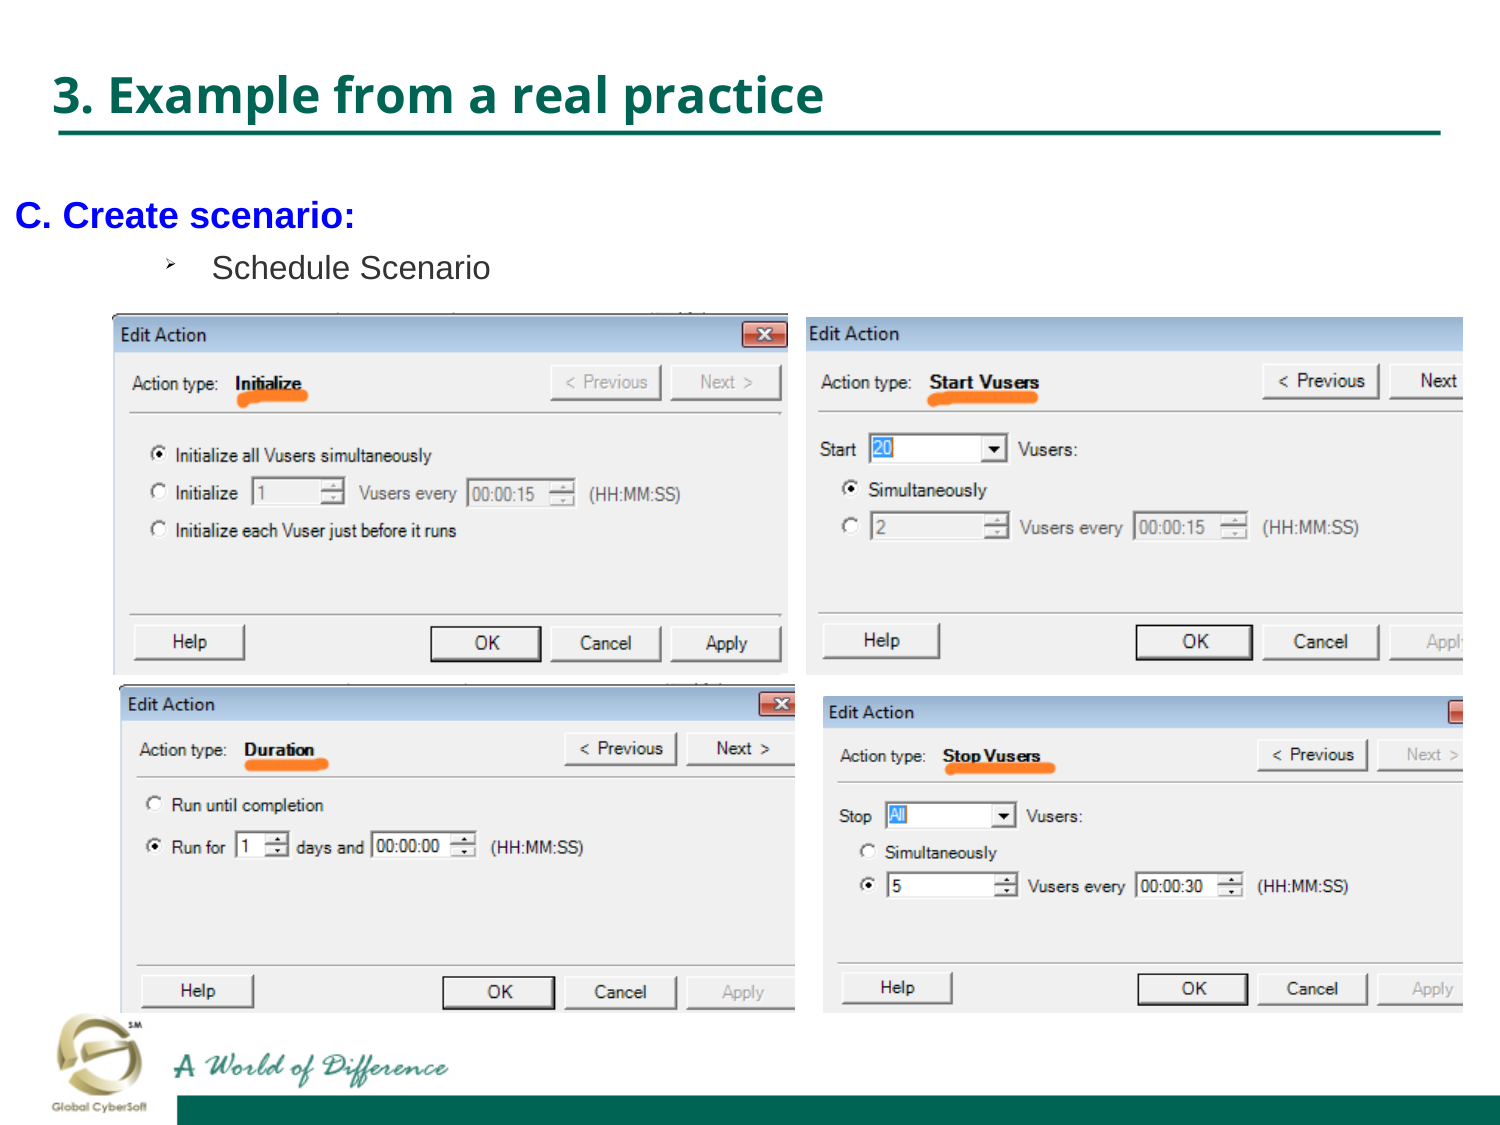

# 3. Example from a real practice
C. Create scenario:
Schedule Scenario